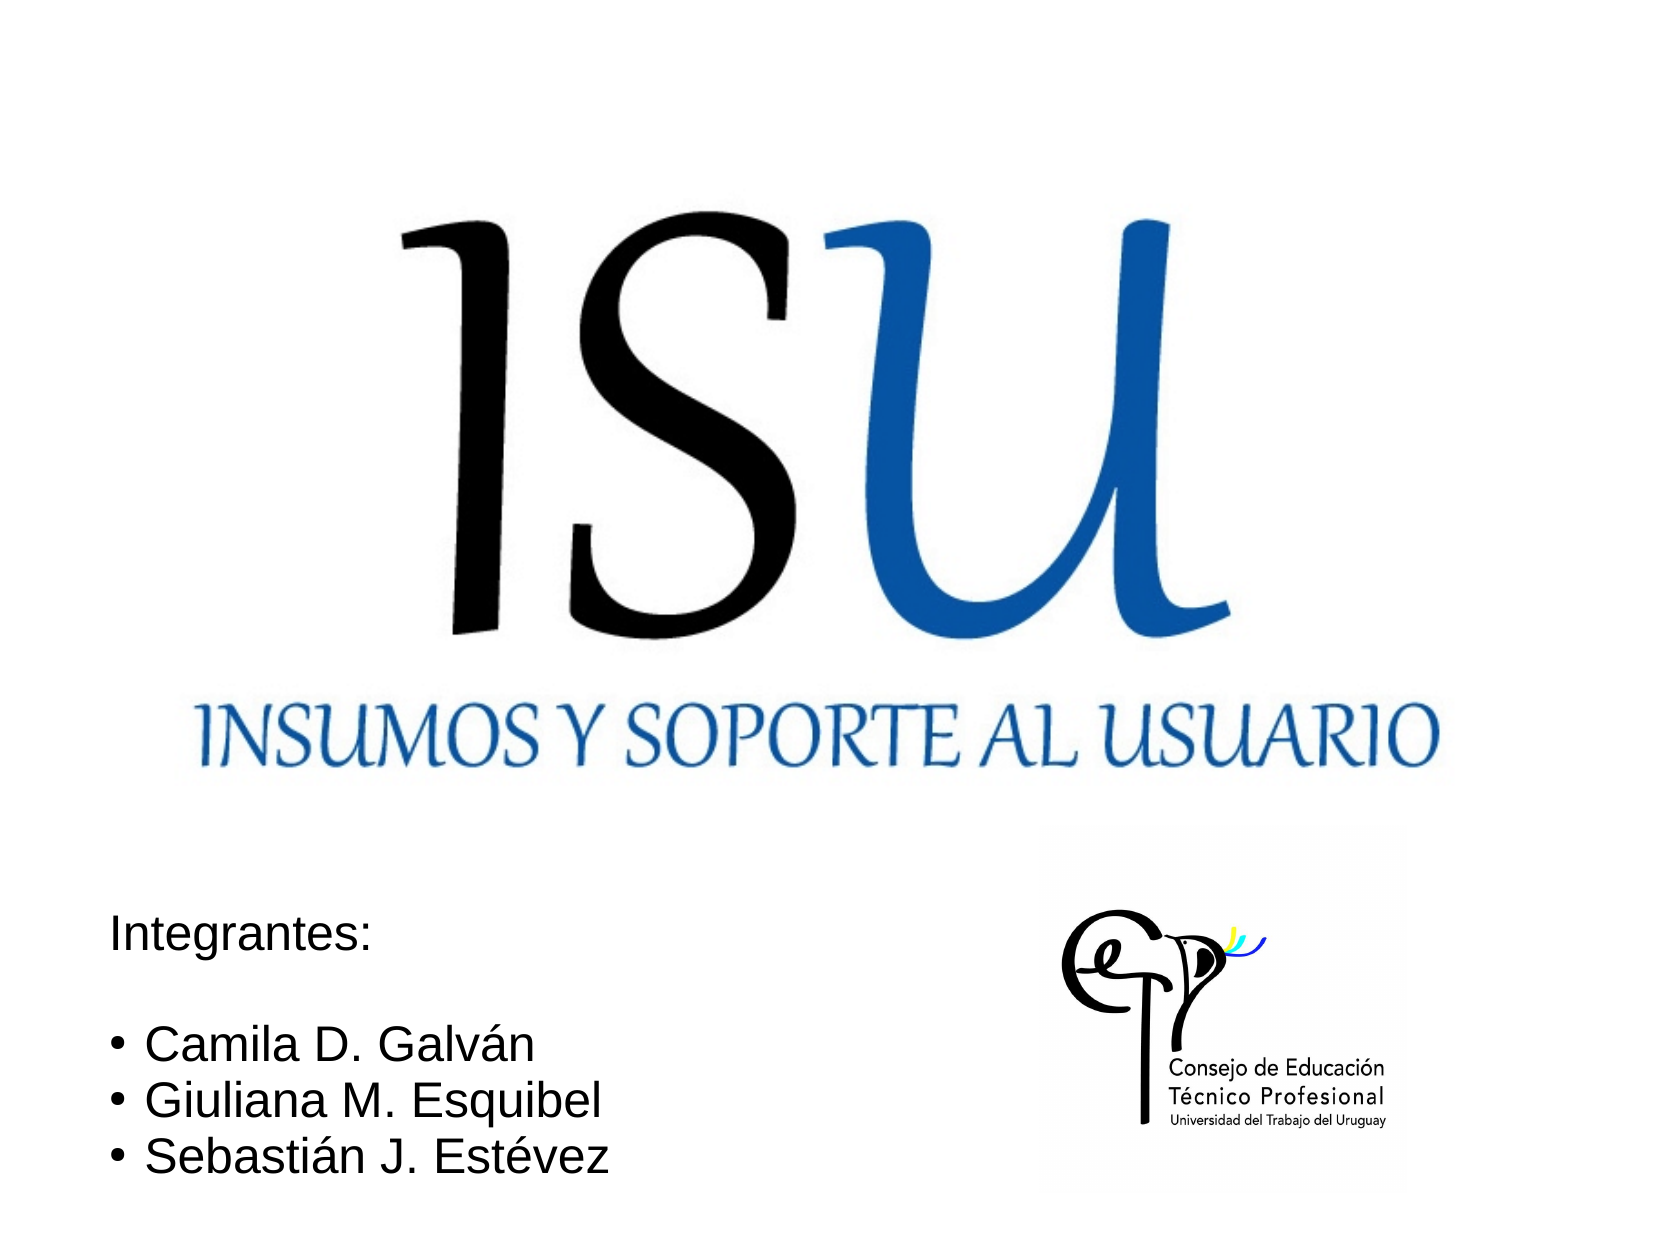

Integrantes:
Camila D. Galván
Giuliana M. Esquibel
Sebastián J. Estévez